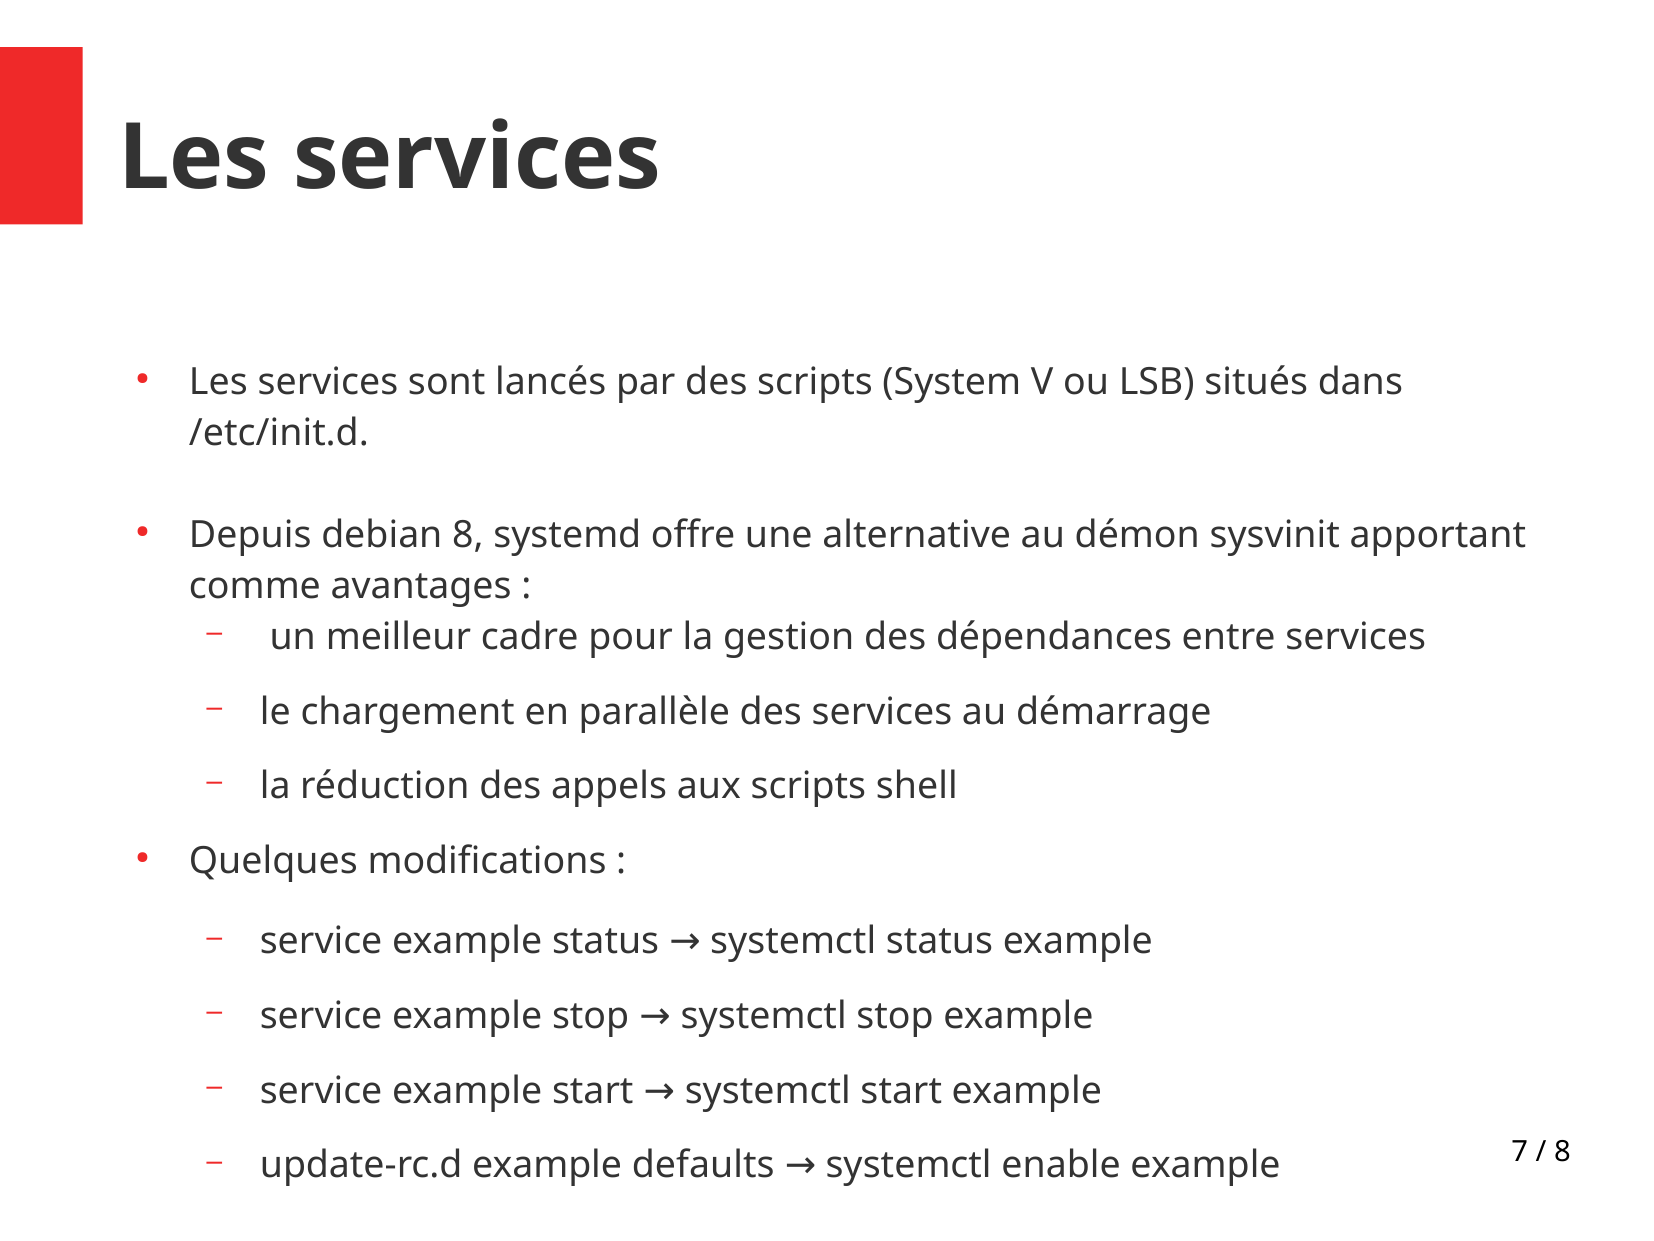

# Les services
Les services sont lancés par des scripts (System V ou LSB) situés dans /etc/init.d.
Depuis debian 8, systemd offre une alternative au démon sysvinit apportant comme avantages :
 un meilleur cadre pour la gestion des dépendances entre services
le chargement en parallèle des services au démarrage
la réduction des appels aux scripts shell
Quelques modifications :
service example status → systemctl status example
service example stop → systemctl stop example
service example start → systemctl start example
update-rc.d example defaults → systemctl enable example
7